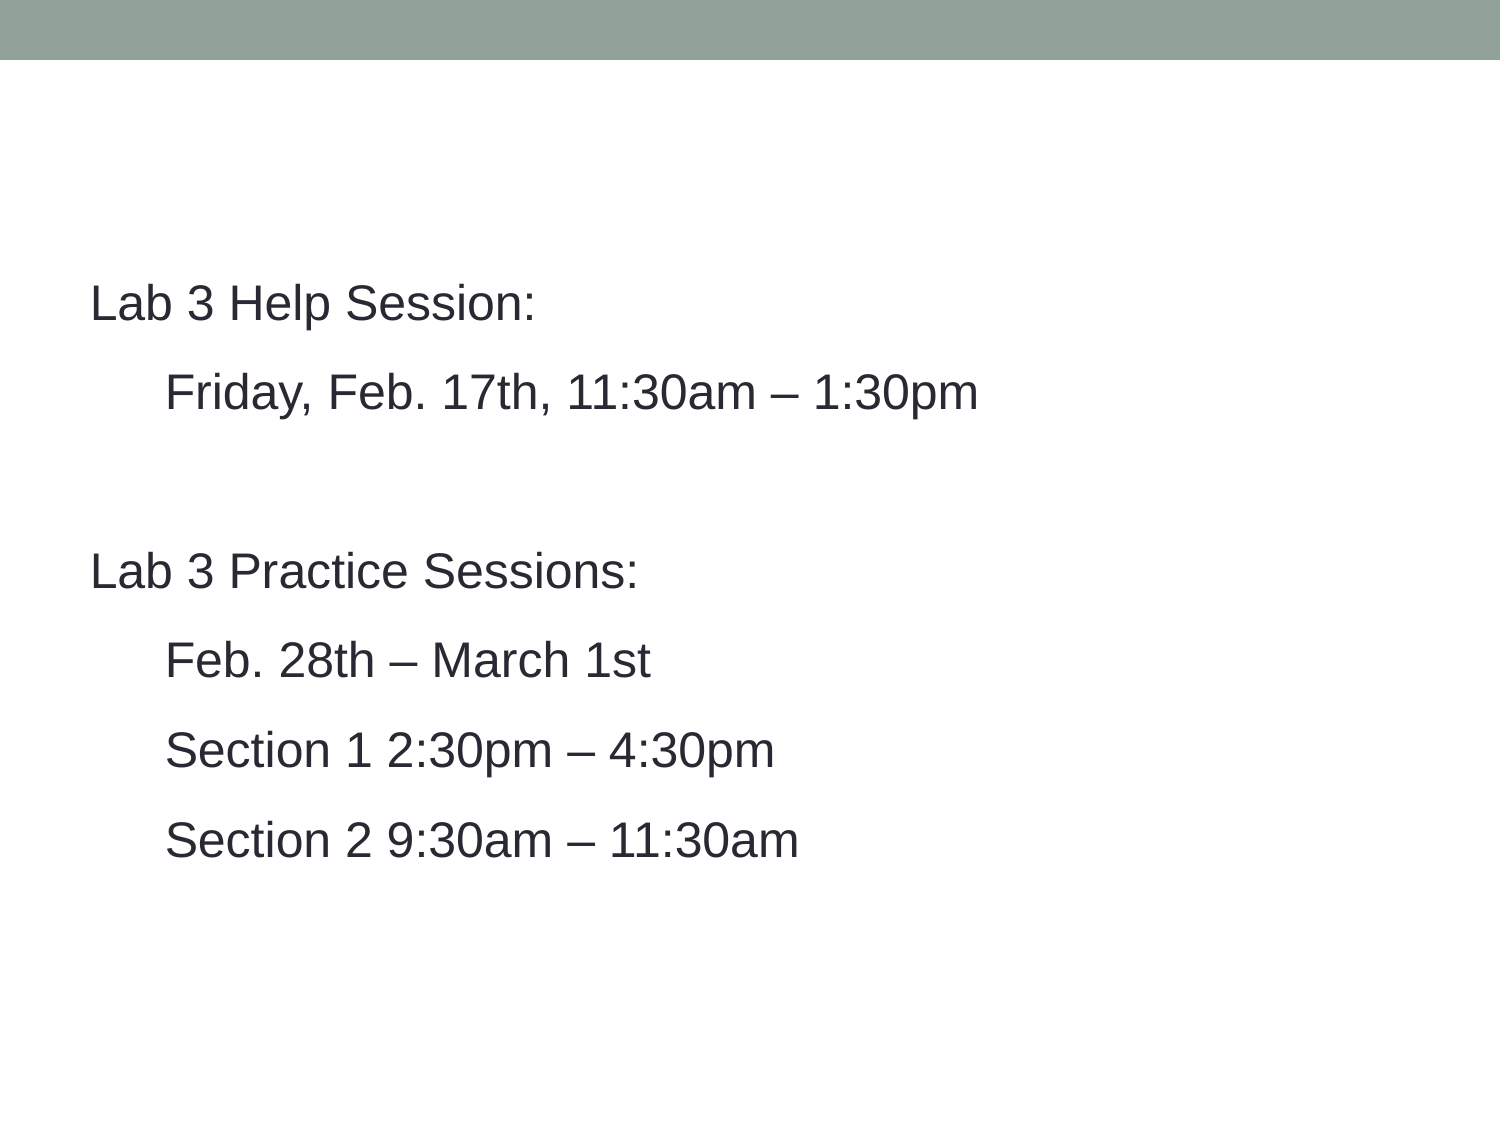

# Lab 3 Help Session:
	Friday, Feb. 17th, 11:30am – 1:30pm
Lab 3 Practice Sessions:
	Feb. 28th – March 1st
	Section 1 2:30pm – 4:30pm
	Section 2 9:30am – 11:30am